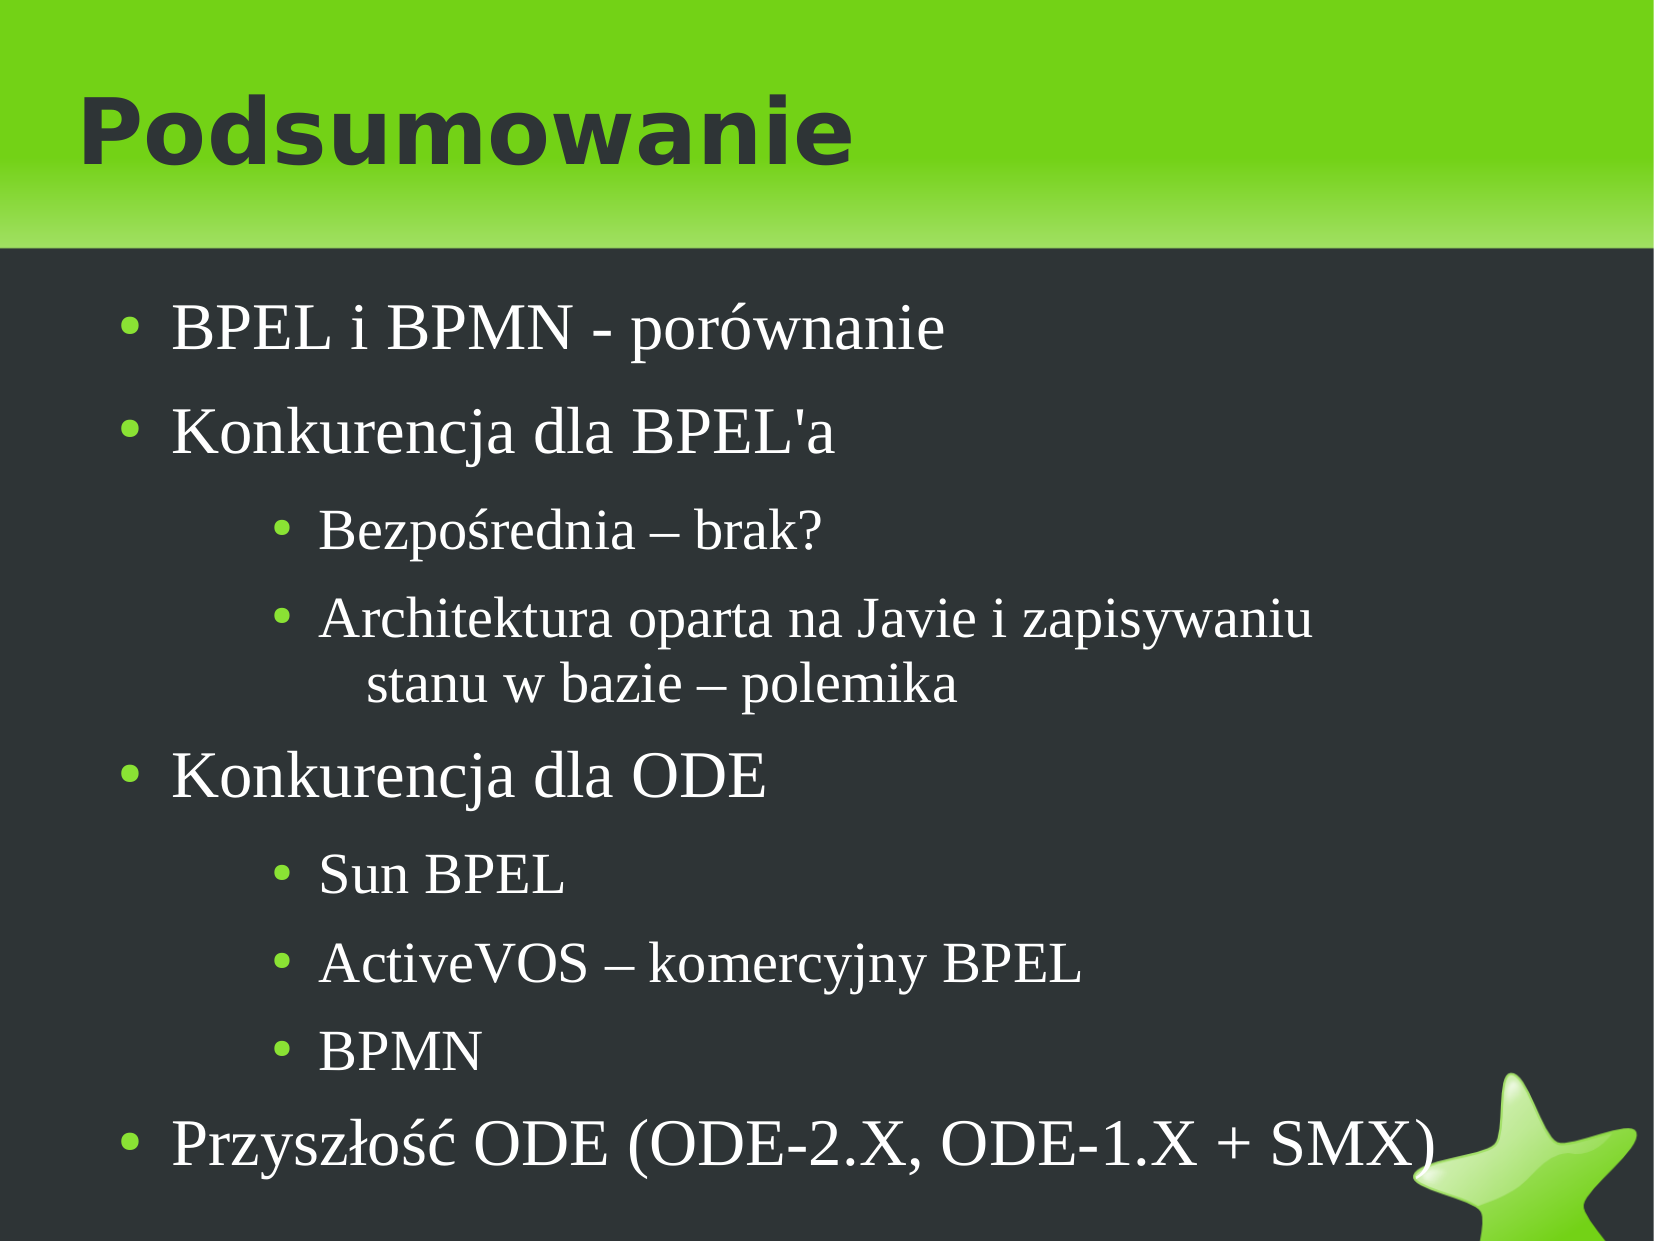

# Podsumowanie
BPEL i BPMN - porównanie
Konkurencja dla BPEL'a
Bezpośrednia – brak?
Architektura oparta na Javie i zapisywaniu
stanu w bazie – polemika
Konkurencja dla ODE
Sun BPEL
ActiveVOS – komercyjny BPEL
BPMN
Przyszłość ODE (ODE-2.X, ODE-1.X + SMX)